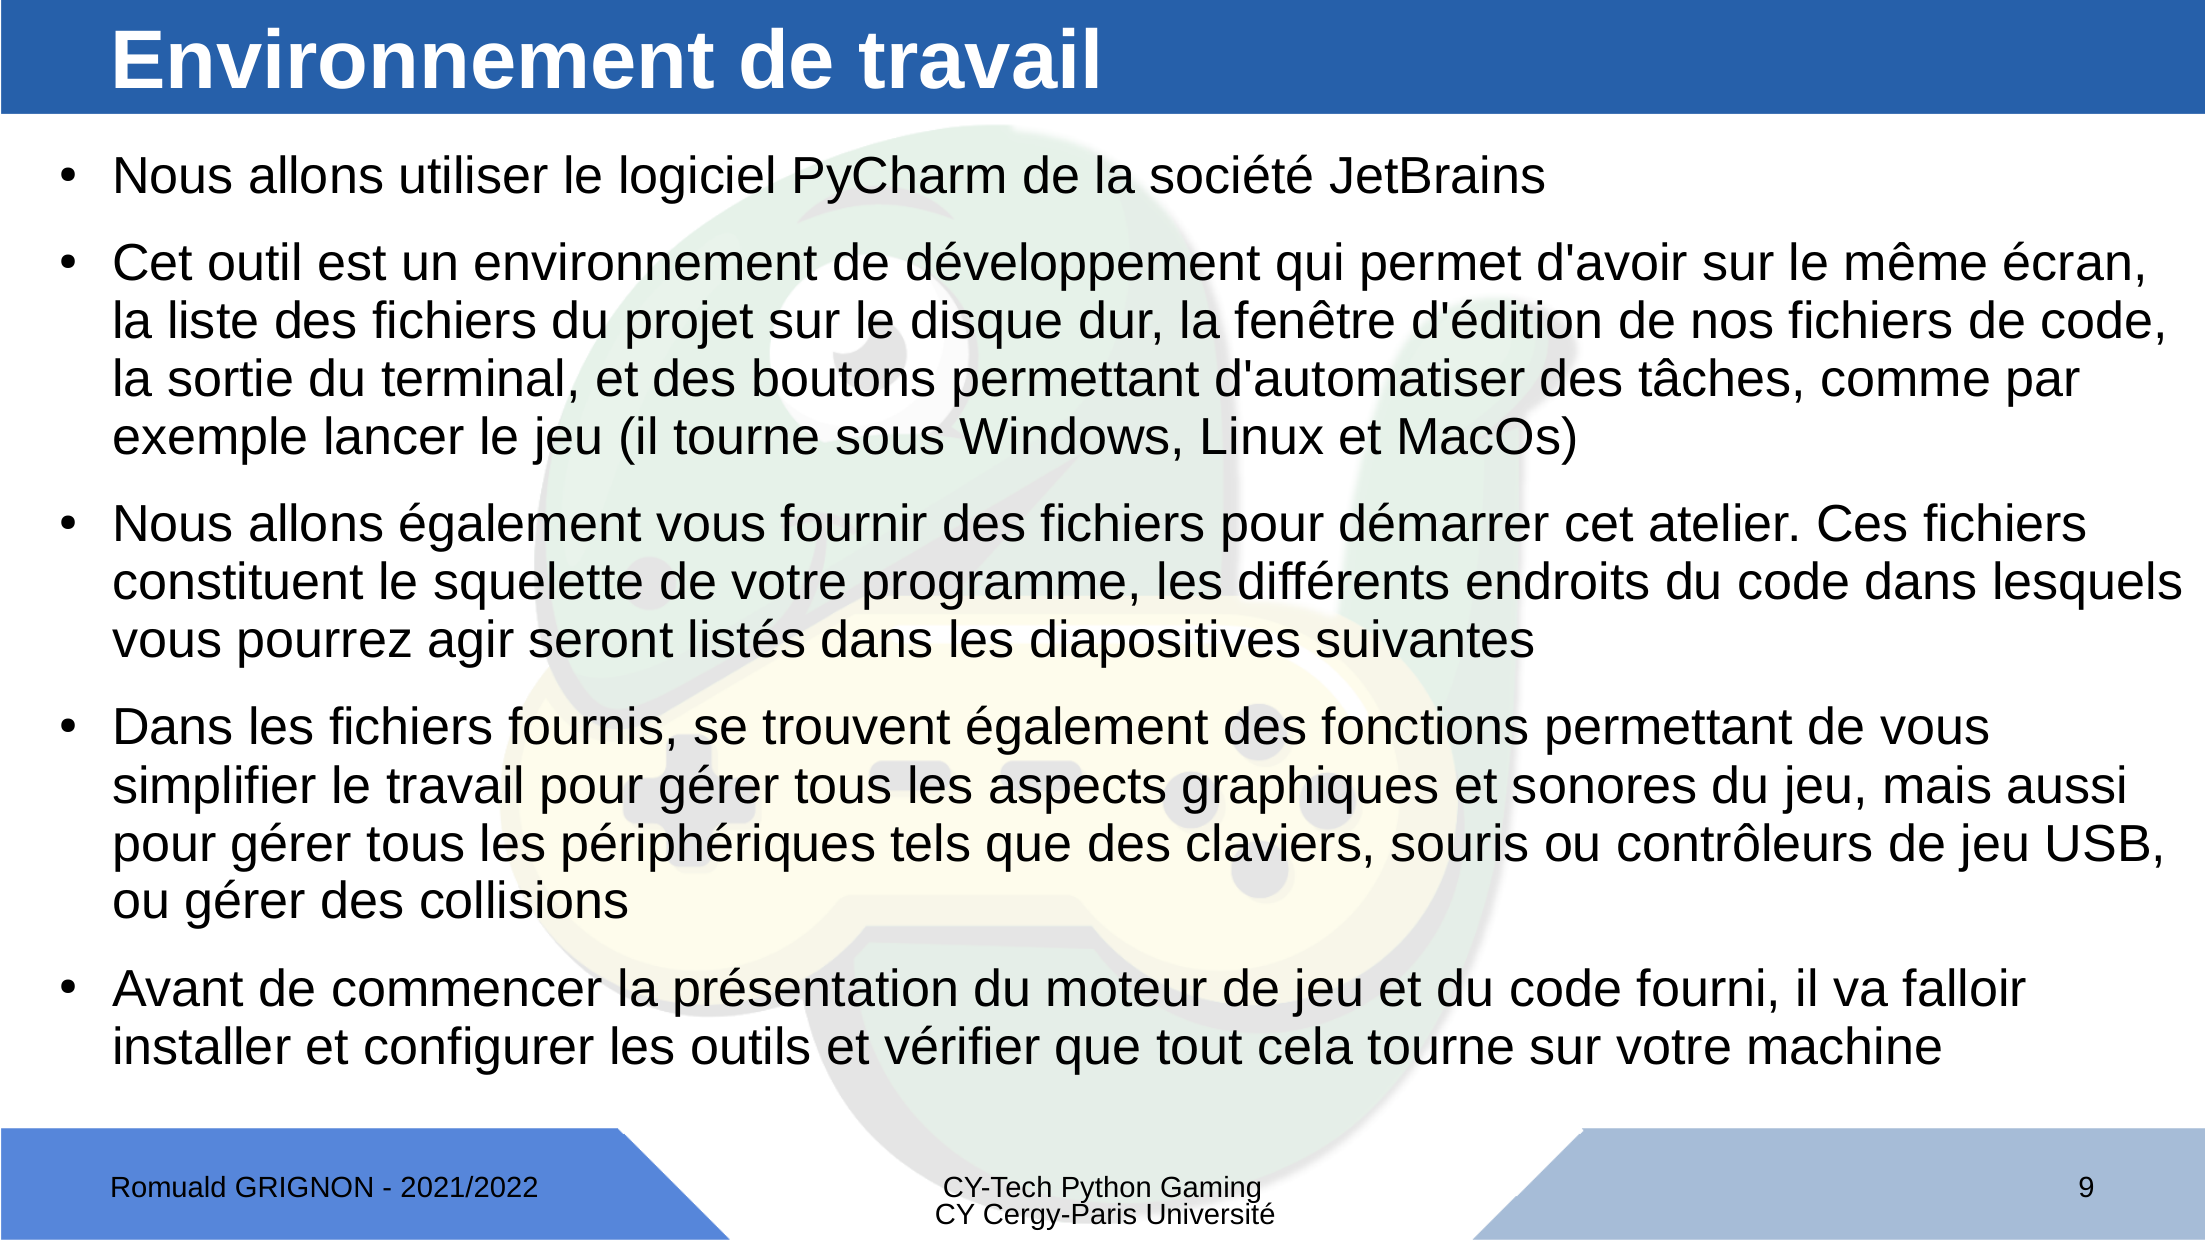

# Environnement de travail
Nous allons utiliser le logiciel PyCharm de la société JetBrains
Cet outil est un environnement de développement qui permet d'avoir sur le même écran, la liste des fichiers du projet sur le disque dur, la fenêtre d'édition de nos fichiers de code, la sortie du terminal, et des boutons permettant d'automatiser des tâches, comme par exemple lancer le jeu (il tourne sous Windows, Linux et MacOs)
Nous allons également vous fournir des fichiers pour démarrer cet atelier. Ces fichiers constituent le squelette de votre programme, les différents endroits du code dans lesquels vous pourrez agir seront listés dans les diapositives suivantes
Dans les fichiers fournis, se trouvent également des fonctions permettant de vous simplifier le travail pour gérer tous les aspects graphiques et sonores du jeu, mais aussi pour gérer tous les périphériques tels que des claviers, souris ou contrôleurs de jeu USB, ou gérer des collisions
Avant de commencer la présentation du moteur de jeu et du code fourni, il va falloir installer et configurer les outils et vérifier que tout cela tourne sur votre machine
Romuald GRIGNON - 2021/2022
 CY-Tech Python Gaming CY Cergy-Paris Université
9